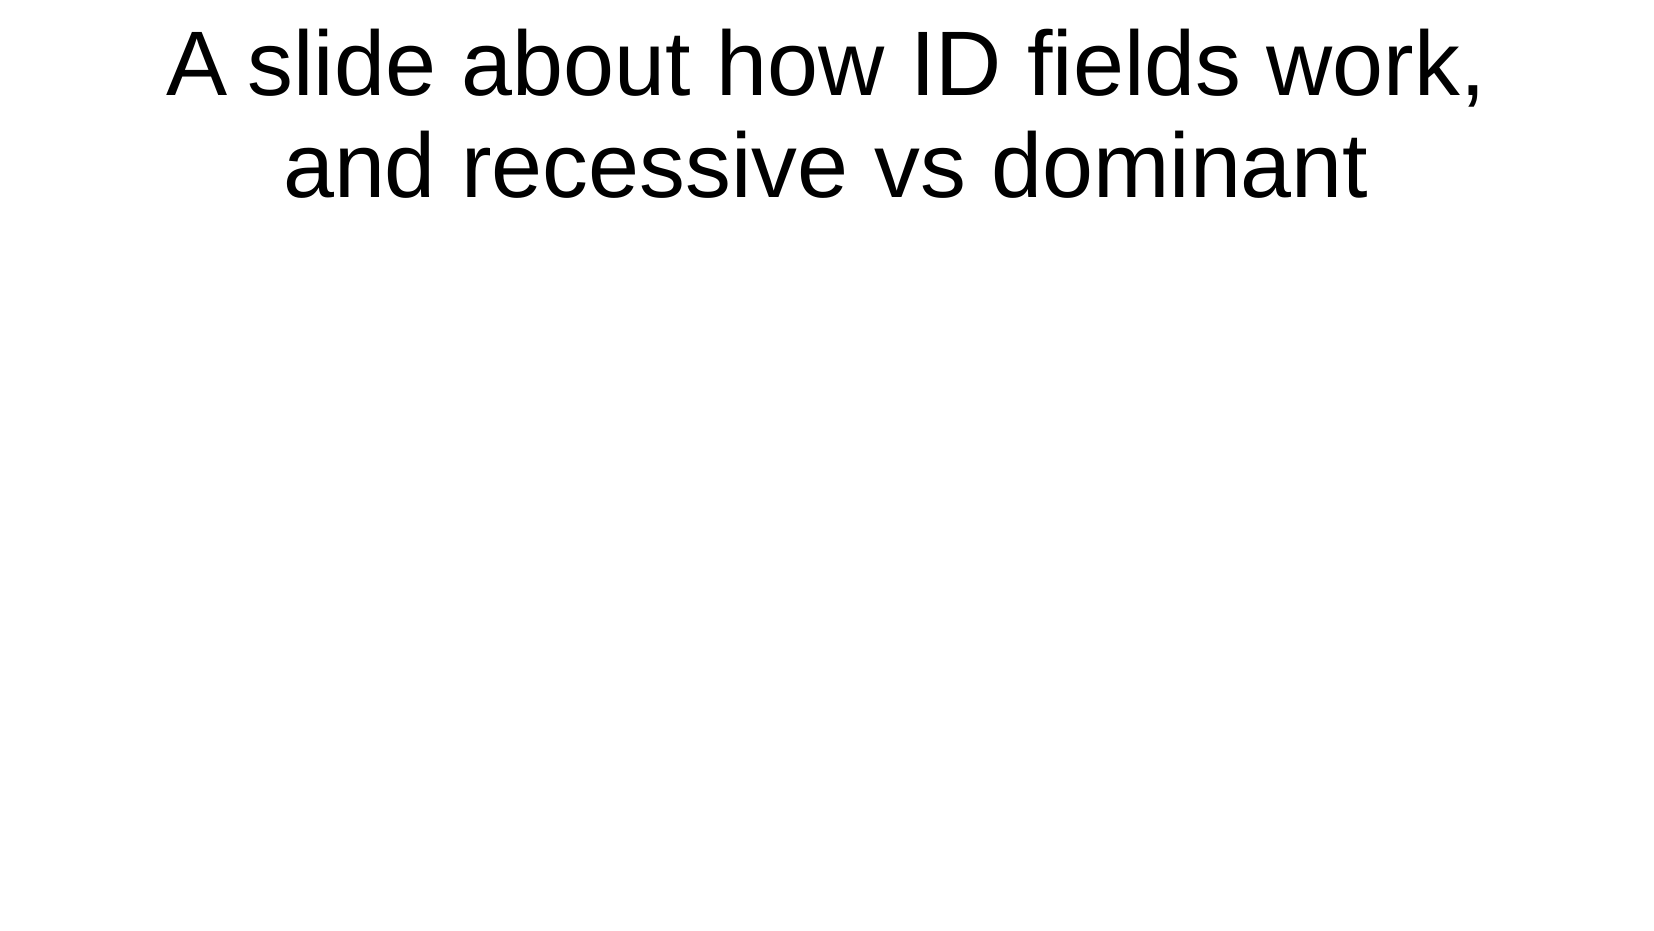

# A slide about how ID fields work, and recessive vs dominant